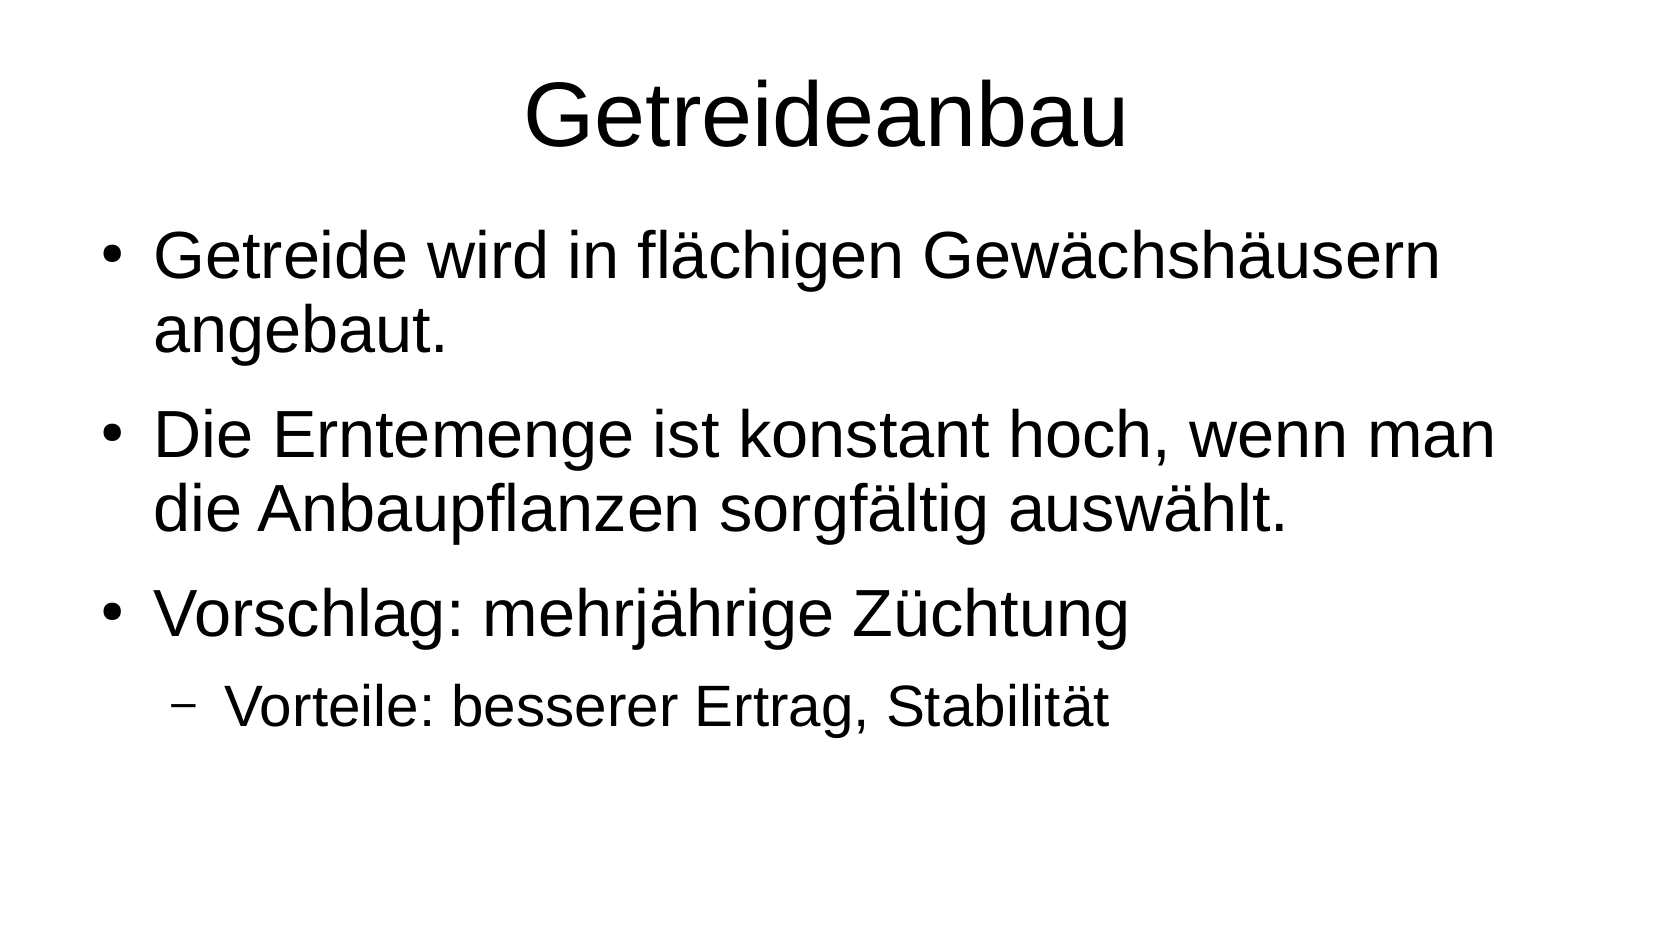

# Getreideanbau
Getreide wird in flächigen Gewächshäusern angebaut.
Die Erntemenge ist konstant hoch, wenn man die Anbaupflanzen sorgfältig auswählt.
Vorschlag: mehrjährige Züchtung
Vorteile: besserer Ertrag, Stabilität